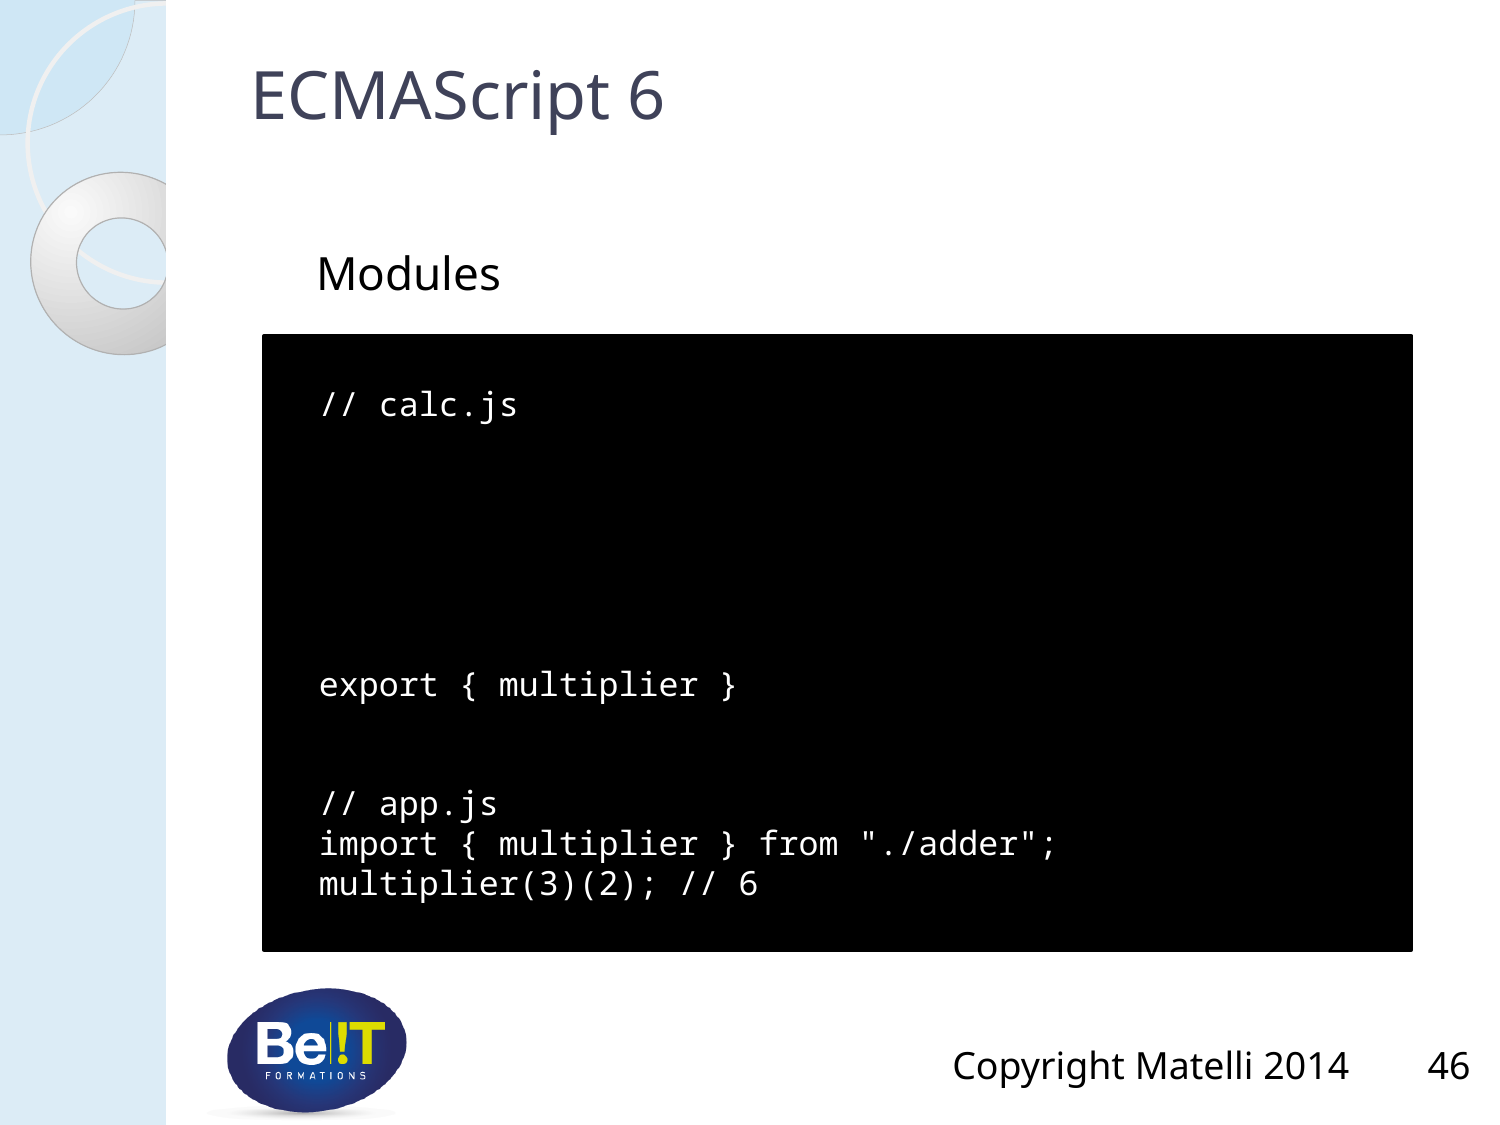

# ECMAScript 6
Modules
 // calc.js
 var multiplier = function (x) {
 return function (y) {
 return x * y;
 }
 }
 export { multiplier }
 // app.js
 import { multiplier } from "./adder";
 multiplier(3)(2); // 6
Copyright Matelli 2014